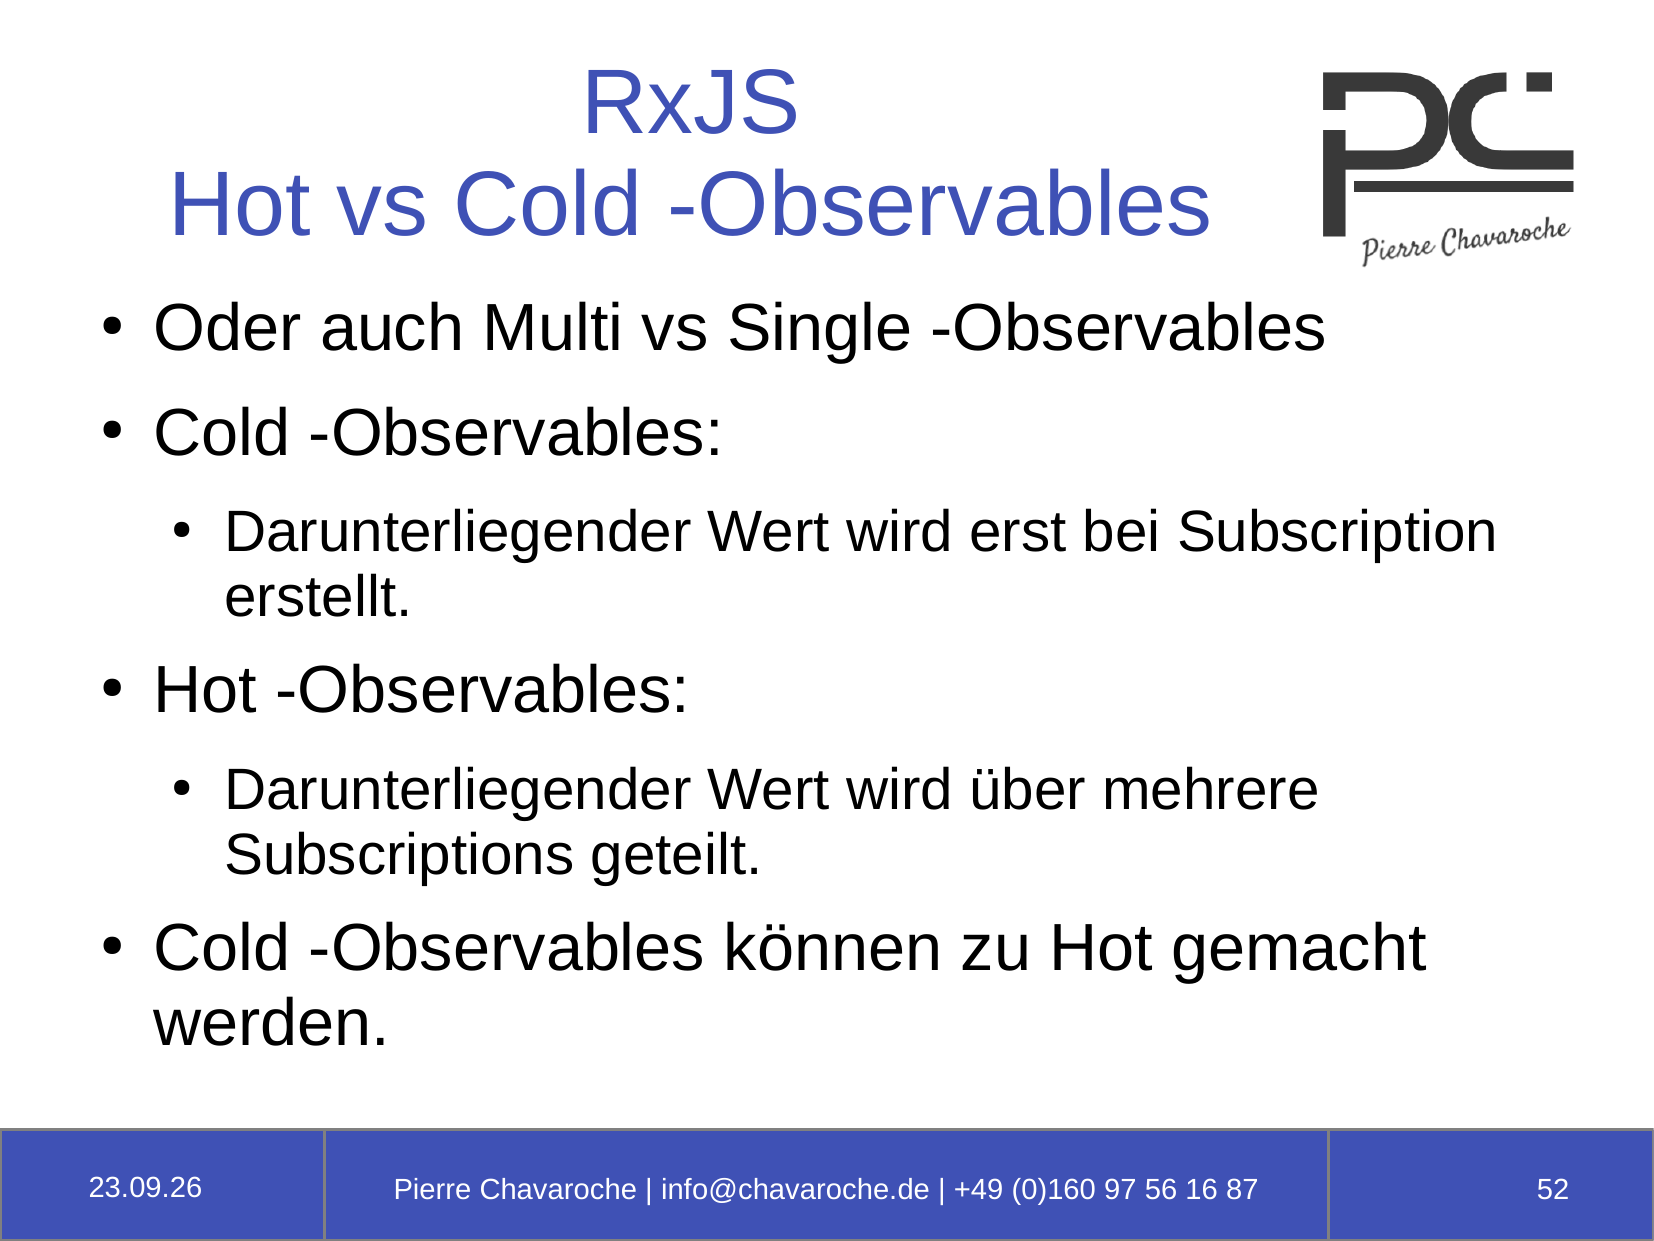

# RxJS Hot vs Cold -Observables
Oder auch Multi vs Single -Observables
Cold -Observables:
Darunterliegender Wert wird erst bei Subscription erstellt.
Hot -Observables:
Darunterliegender Wert wird über mehrere Subscriptions geteilt.
Cold -Observables können zu Hot gemacht werden.
Pierre Chavaroche | info@chavaroche.de | +49 (0)160 97 56 16 87
52